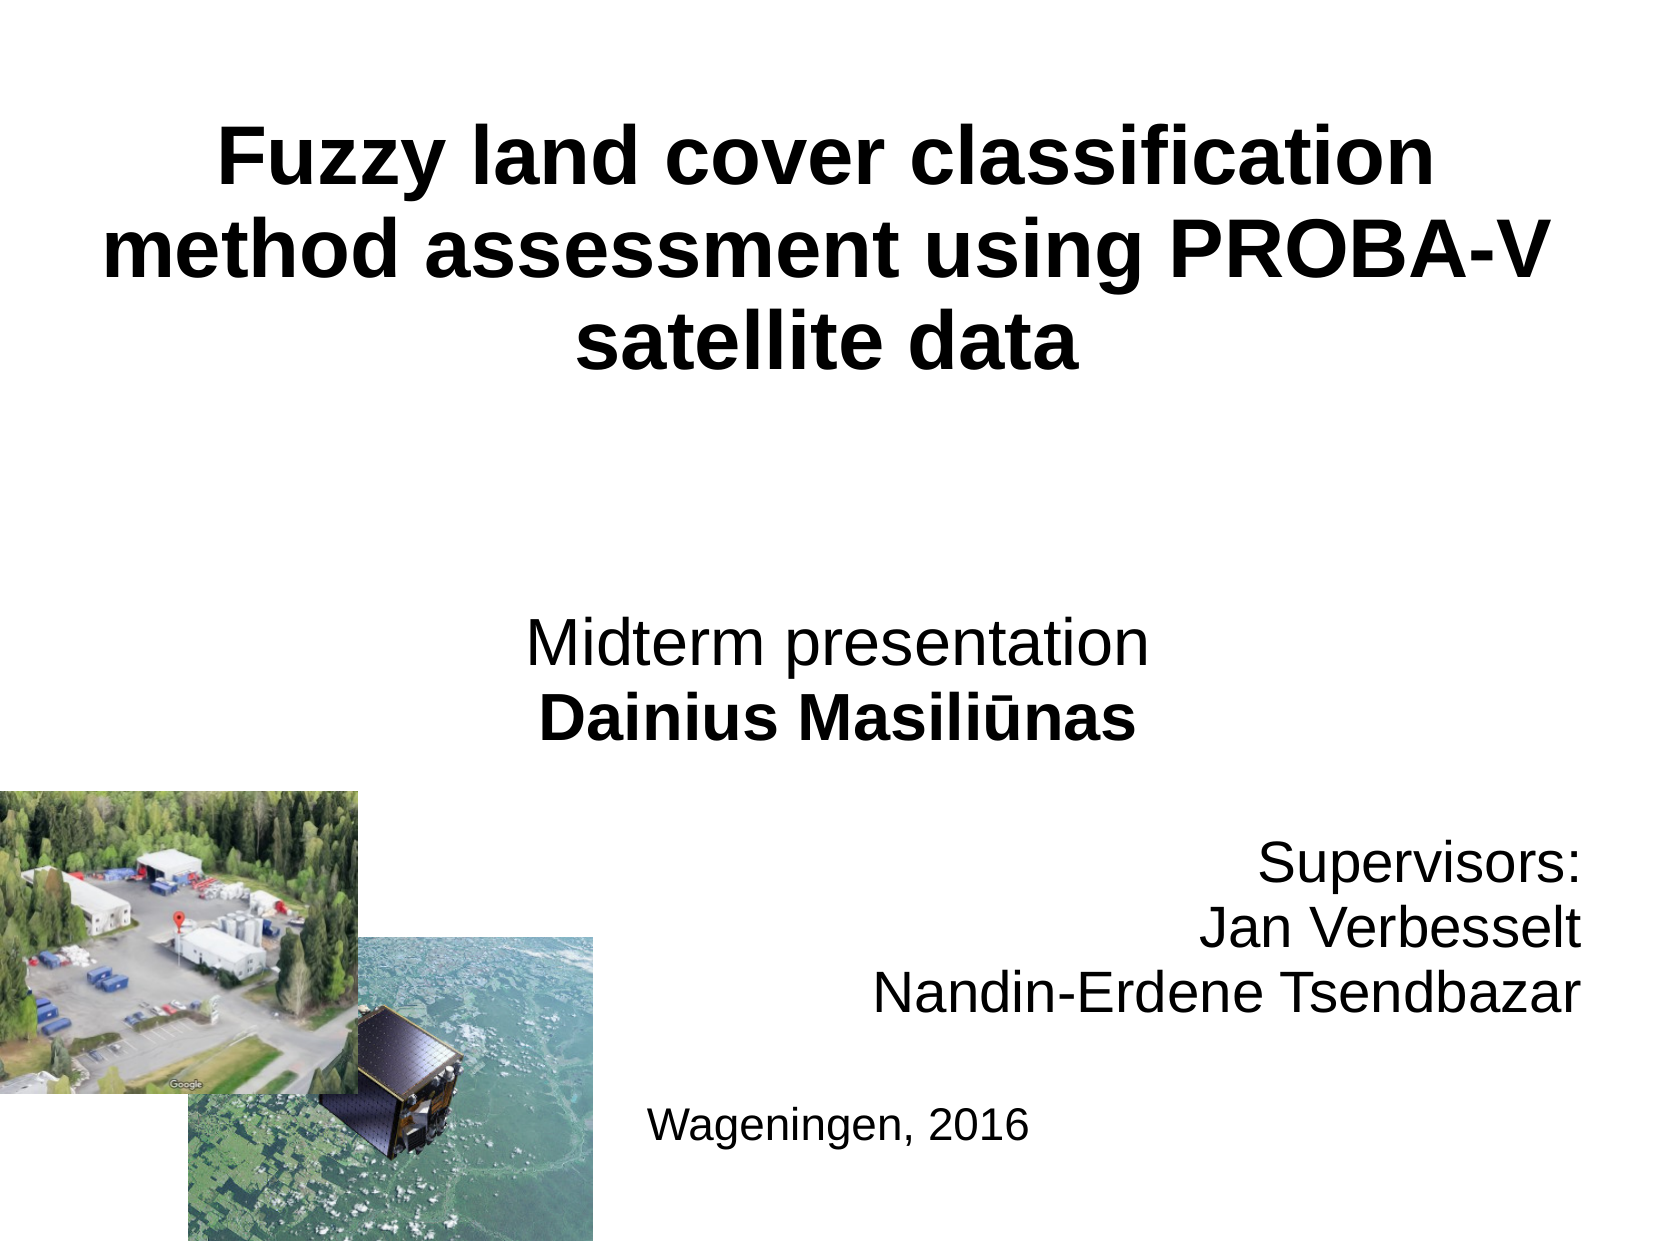

# Fuzzy land cover classification method assessment using PROBA-V satellite data
Midterm presentation
Dainius Masiliūnas
Supervisors:
Jan Verbesselt
Nandin-Erdene Tsendbazar
Wageningen, 2016